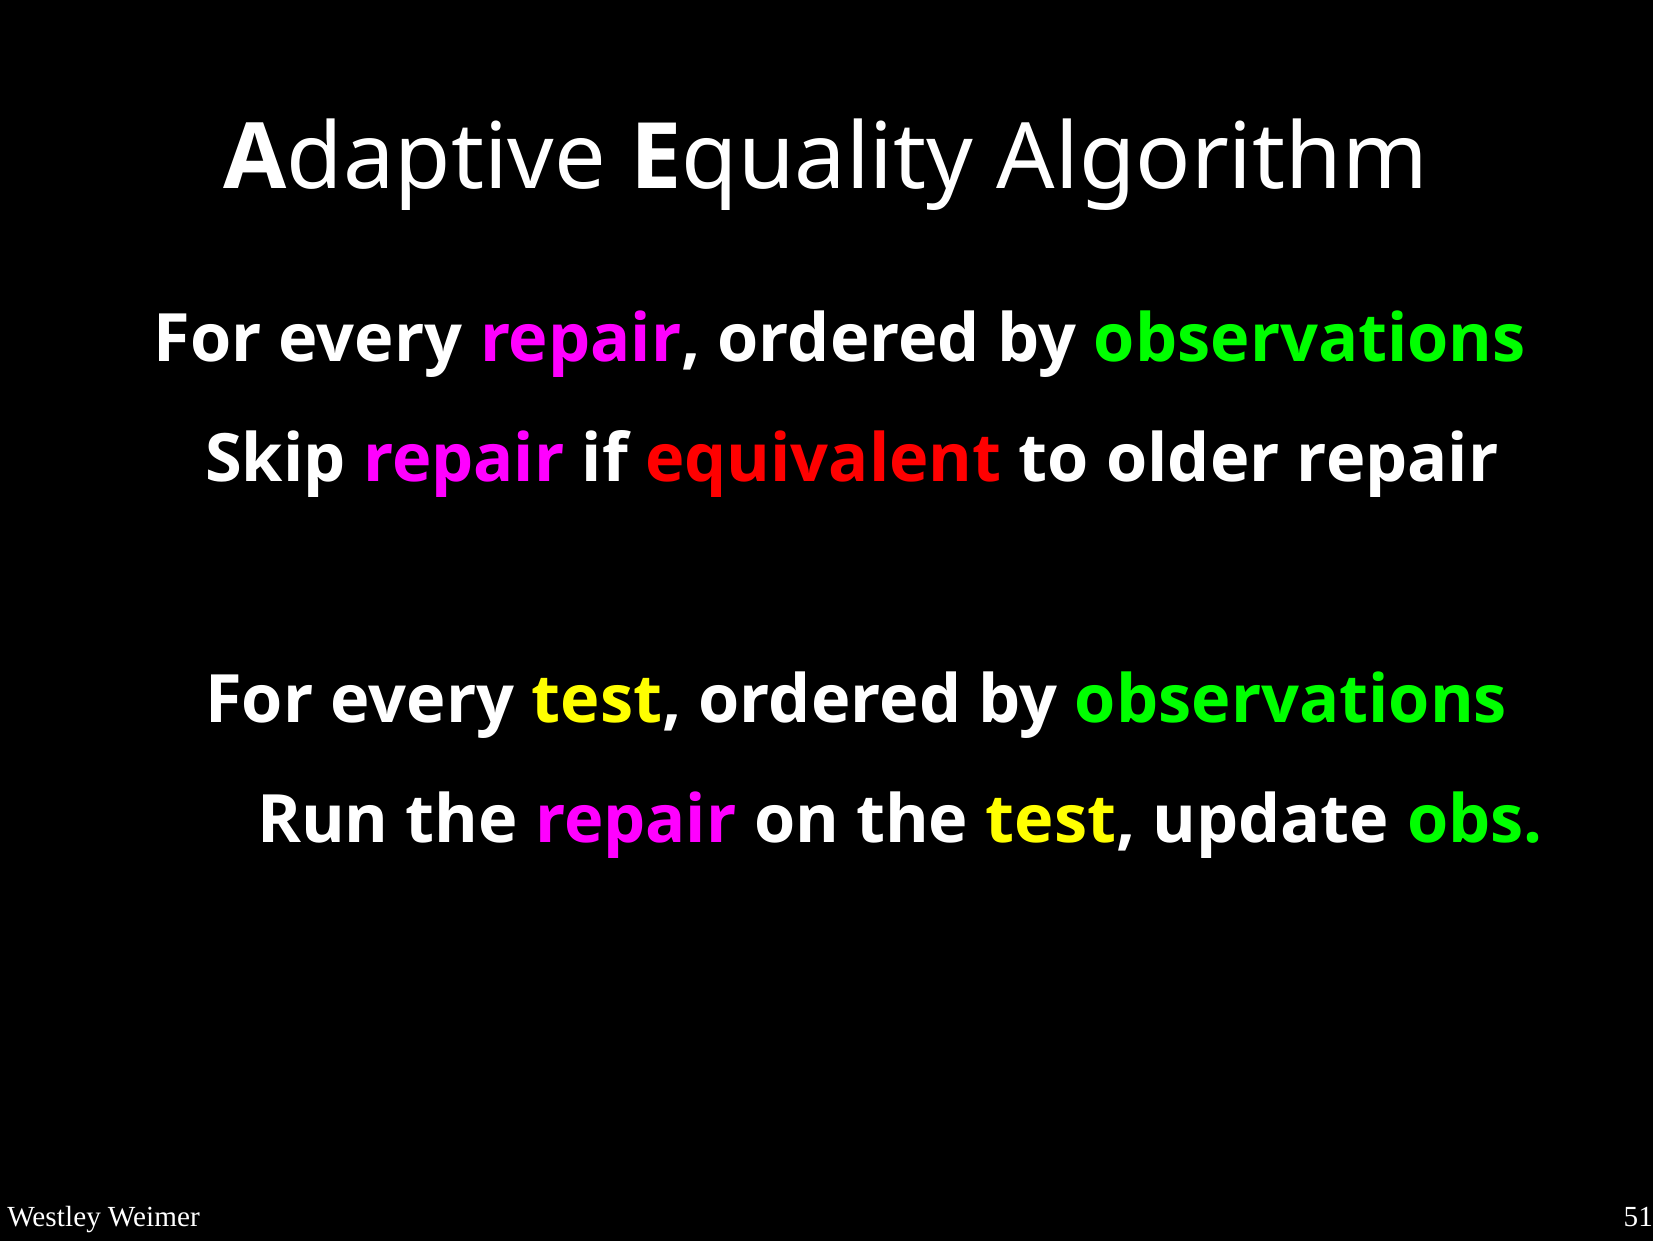

# Adaptive Equality Algorithm
For every repair, ordered by observations
 Skip repair if equivalent to older repair
 For every test, ordered by observations
 Run the repair on the test, update obs.
51